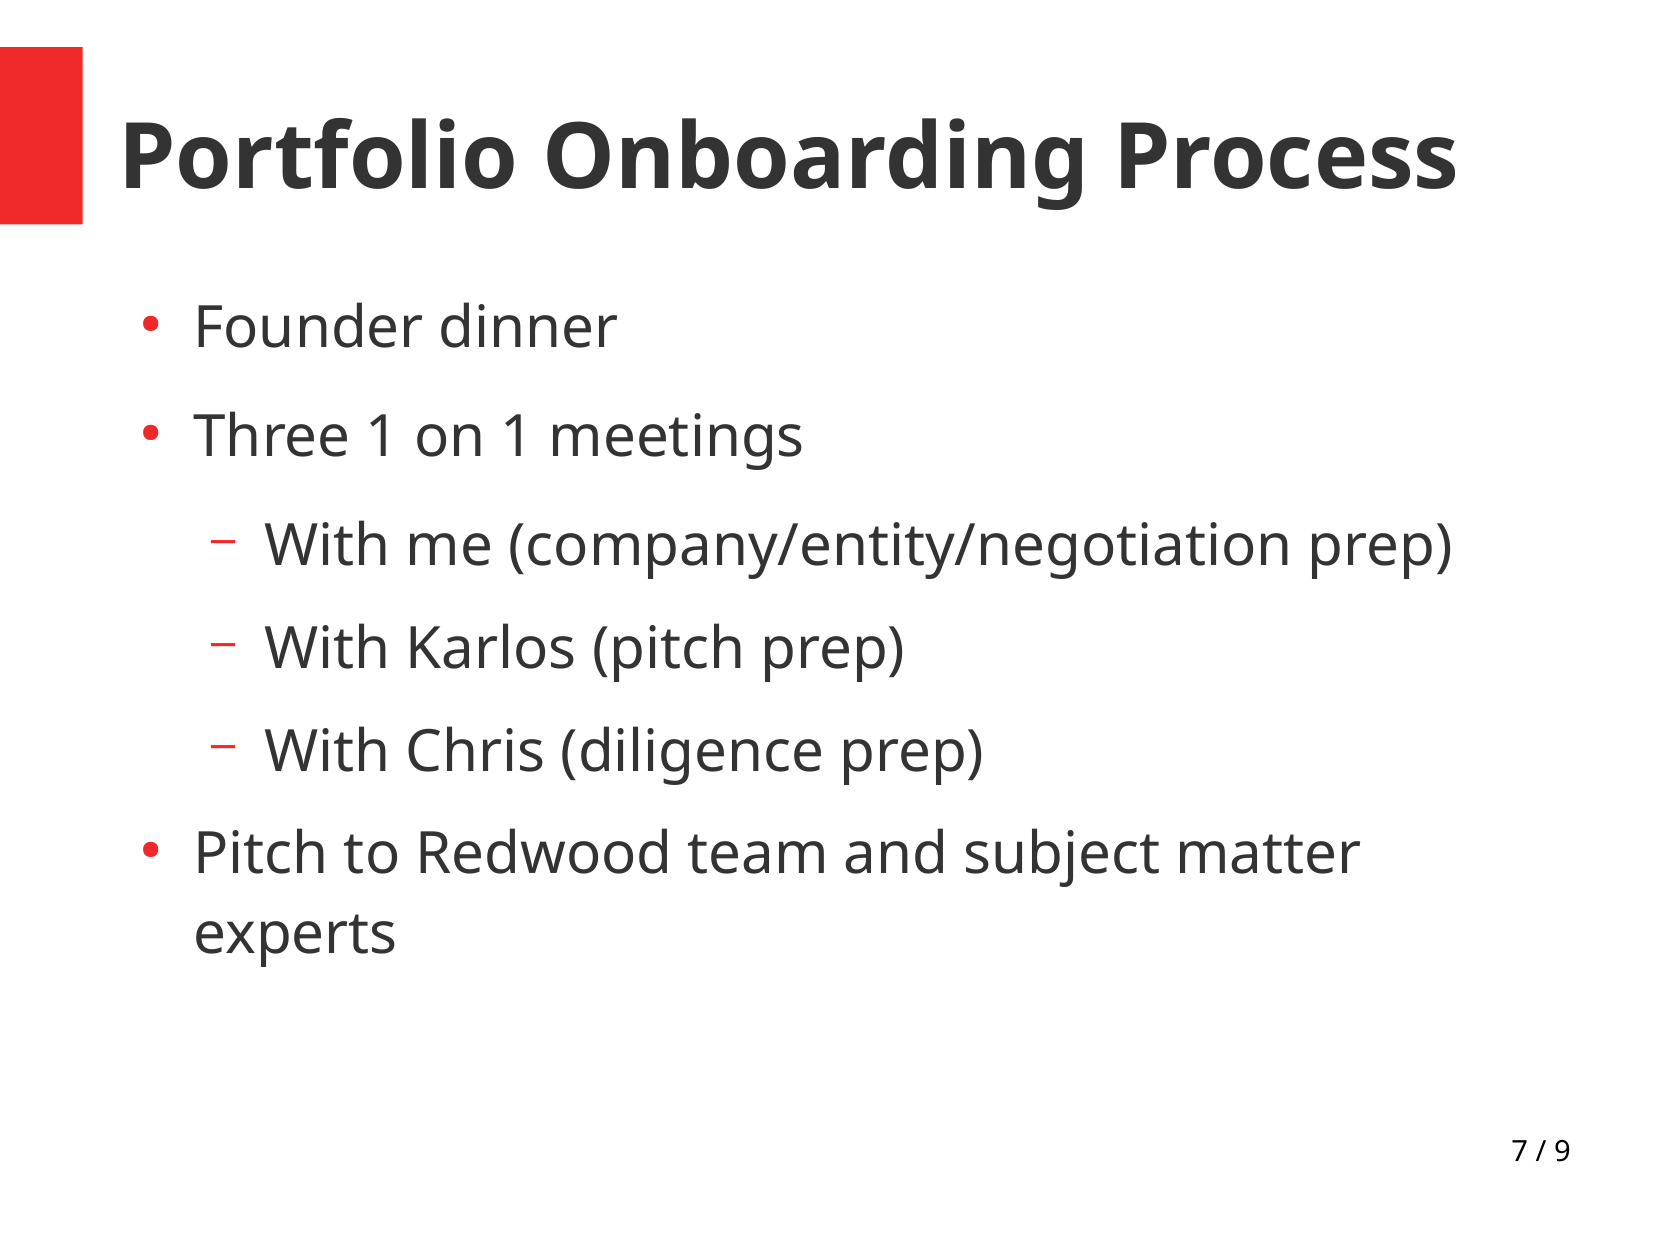

# Portfolio Onboarding Process
Founder dinner
Three 1 on 1 meetings
With me (company/entity/negotiation prep)
With Karlos (pitch prep)
With Chris (diligence prep)
Pitch to Redwood team and subject matter experts
7